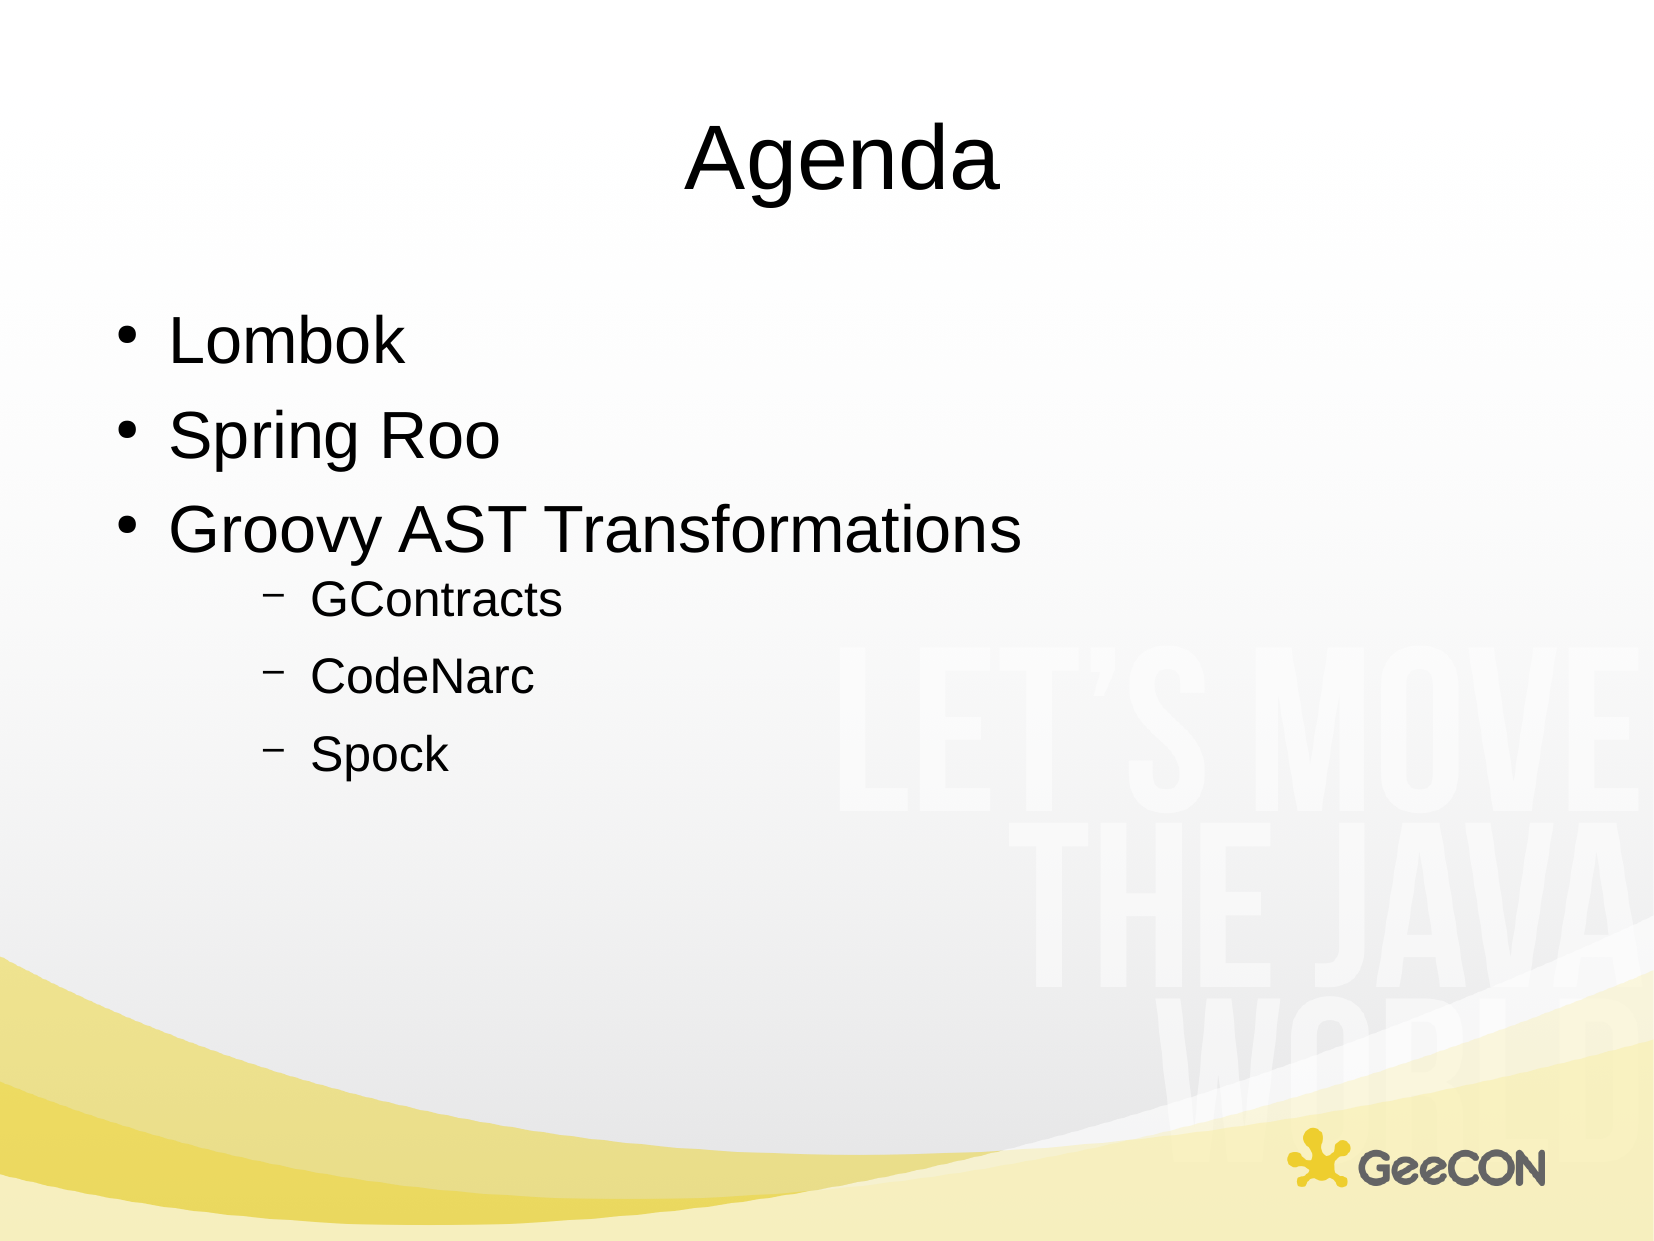

# Agenda
Lombok
Spring Roo
Groovy AST Transformations
GContracts
CodeNarc
Spock